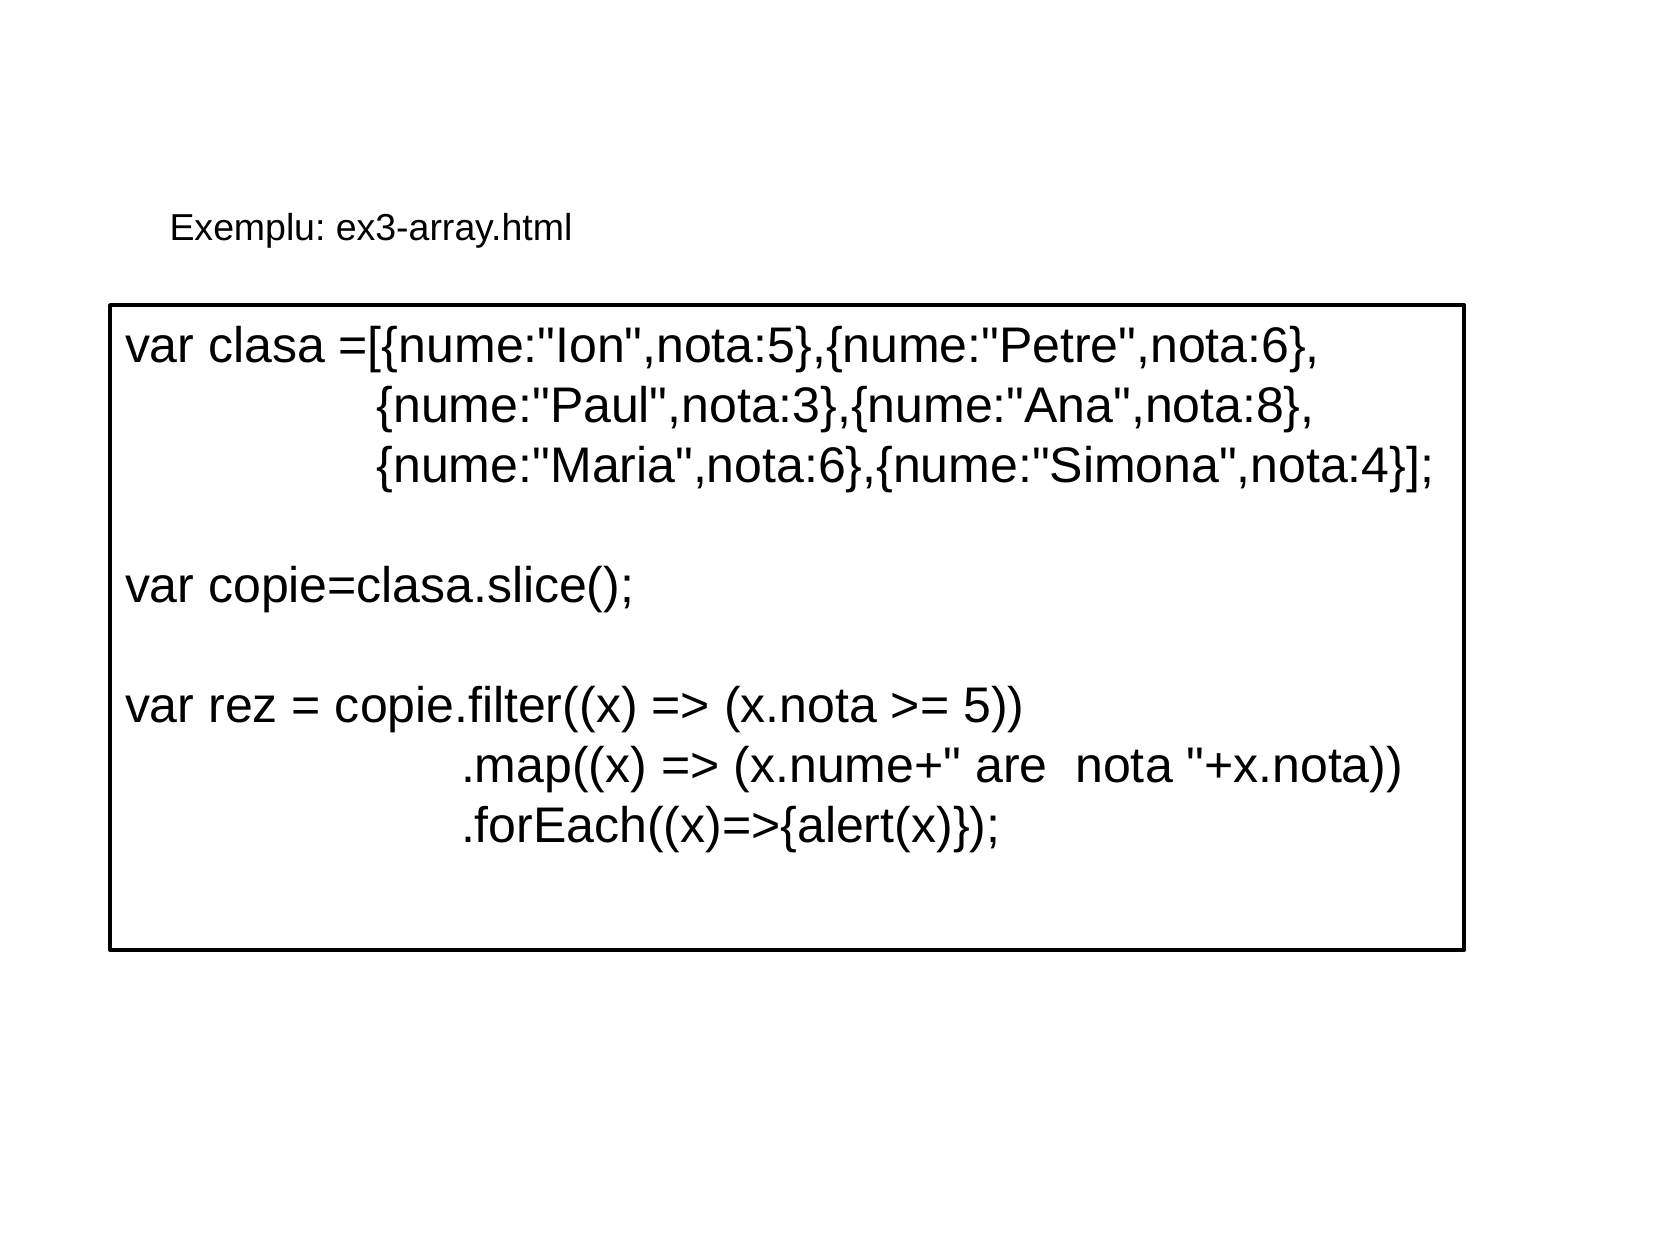

Exemplu: ex3-array.html
var clasa =[{nume:"Ion",nota:5},{nume:"Petre",nota:6},
 {nume:"Paul",nota:3},{nume:"Ana",nota:8},
 {nume:"Maria",nota:6},{nume:"Simona",nota:4}];
var copie=clasa.slice();
var rez = copie.filter((x) => (x.nota >= 5))
 .map((x) => (x.nume+" are nota "+x.nota))
 .forEach((x)=>{alert(x)});